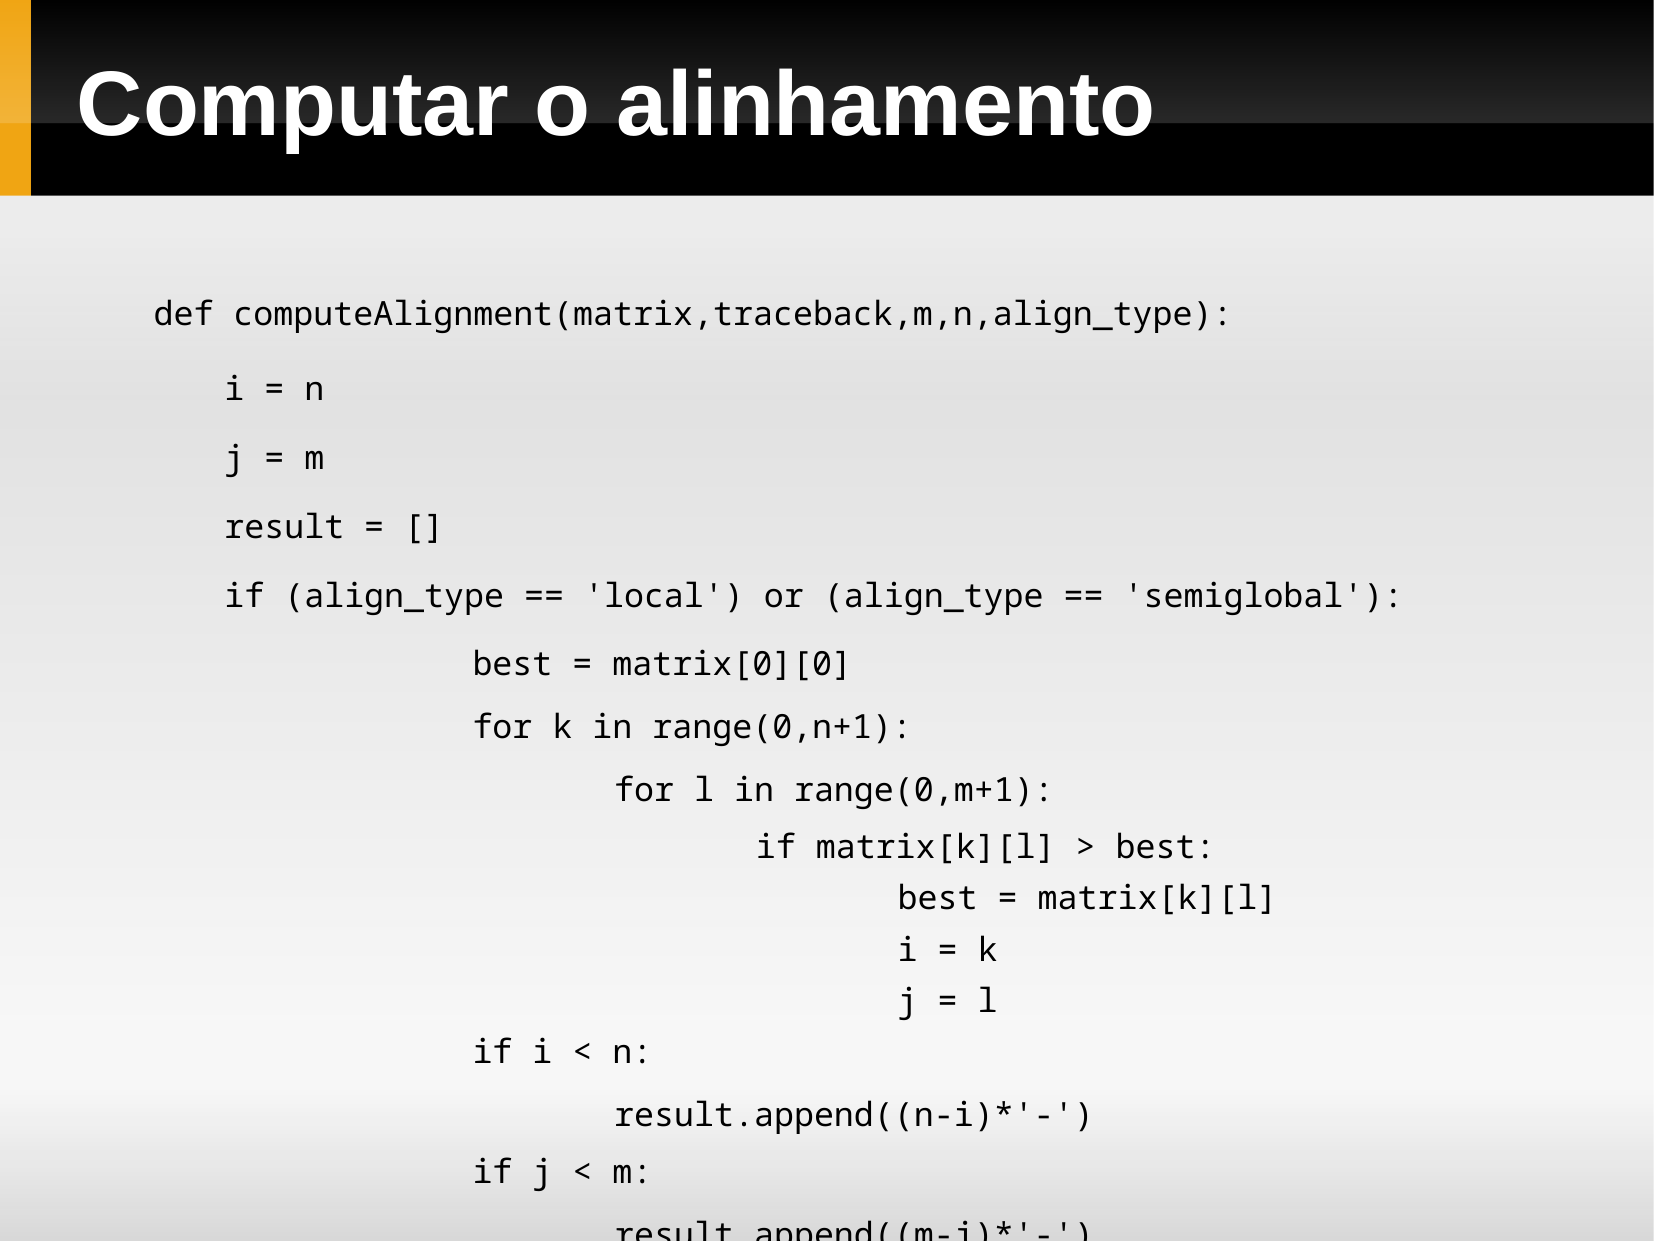

# Computar o alinhamento
def computeAlignment(matrix,traceback,m,n,align_type):
i = n
j = m
result = []
if (align_type == 'local') or (align_type == 'semiglobal'):
best = matrix[0][0]
for k in range(0,n+1):
for l in range(0,m+1):
if matrix[k][l] > best:
best = matrix[k][l]
i = k
j = l
if i < n:
result.append((n-i)*'-')
if j < m:
result.append((m-j)*'-')